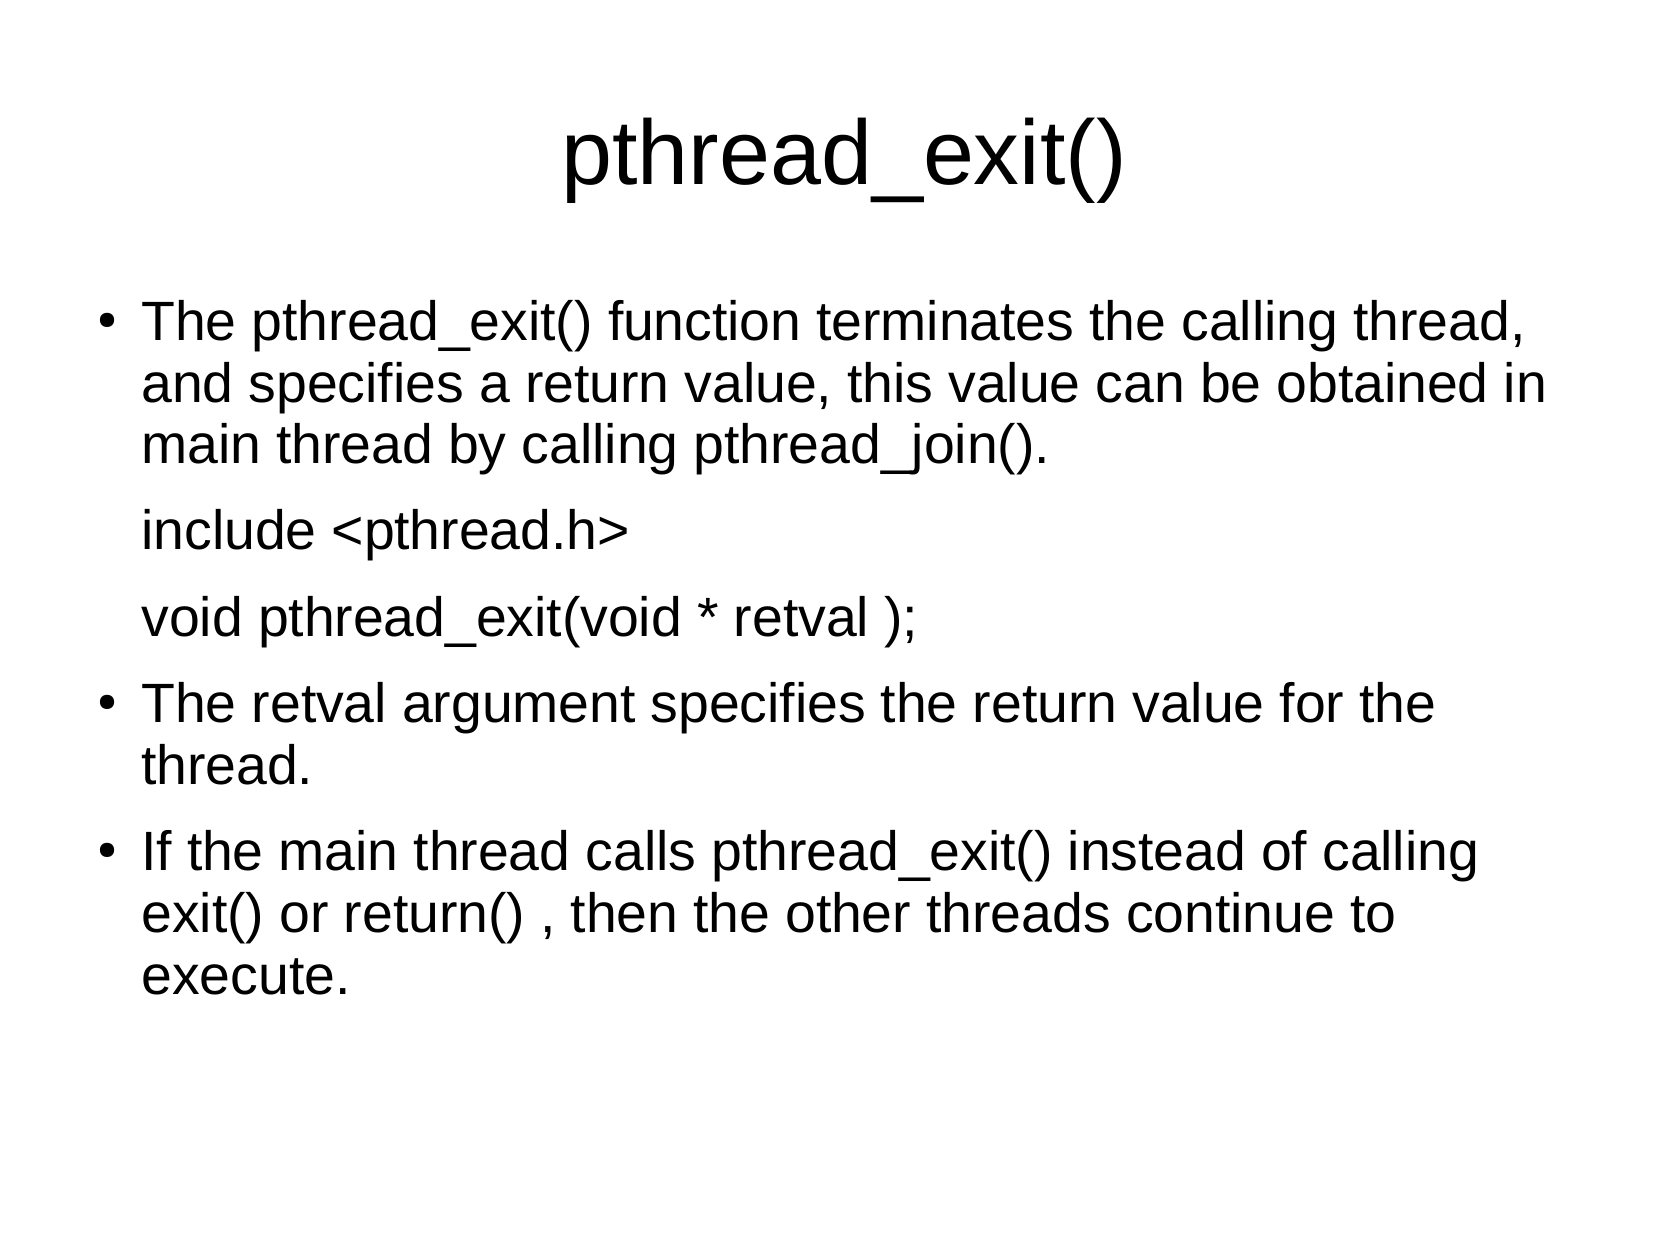

# pthread_exit()
The pthread_exit() function terminates the calling thread, and specifies a return value, this value can be obtained in main thread by calling pthread_join().
include <pthread.h>
void pthread_exit(void * retval );
The retval argument specifies the return value for the thread.
If the main thread calls pthread_exit() instead of calling exit() or return() , then the other threads continue to execute.